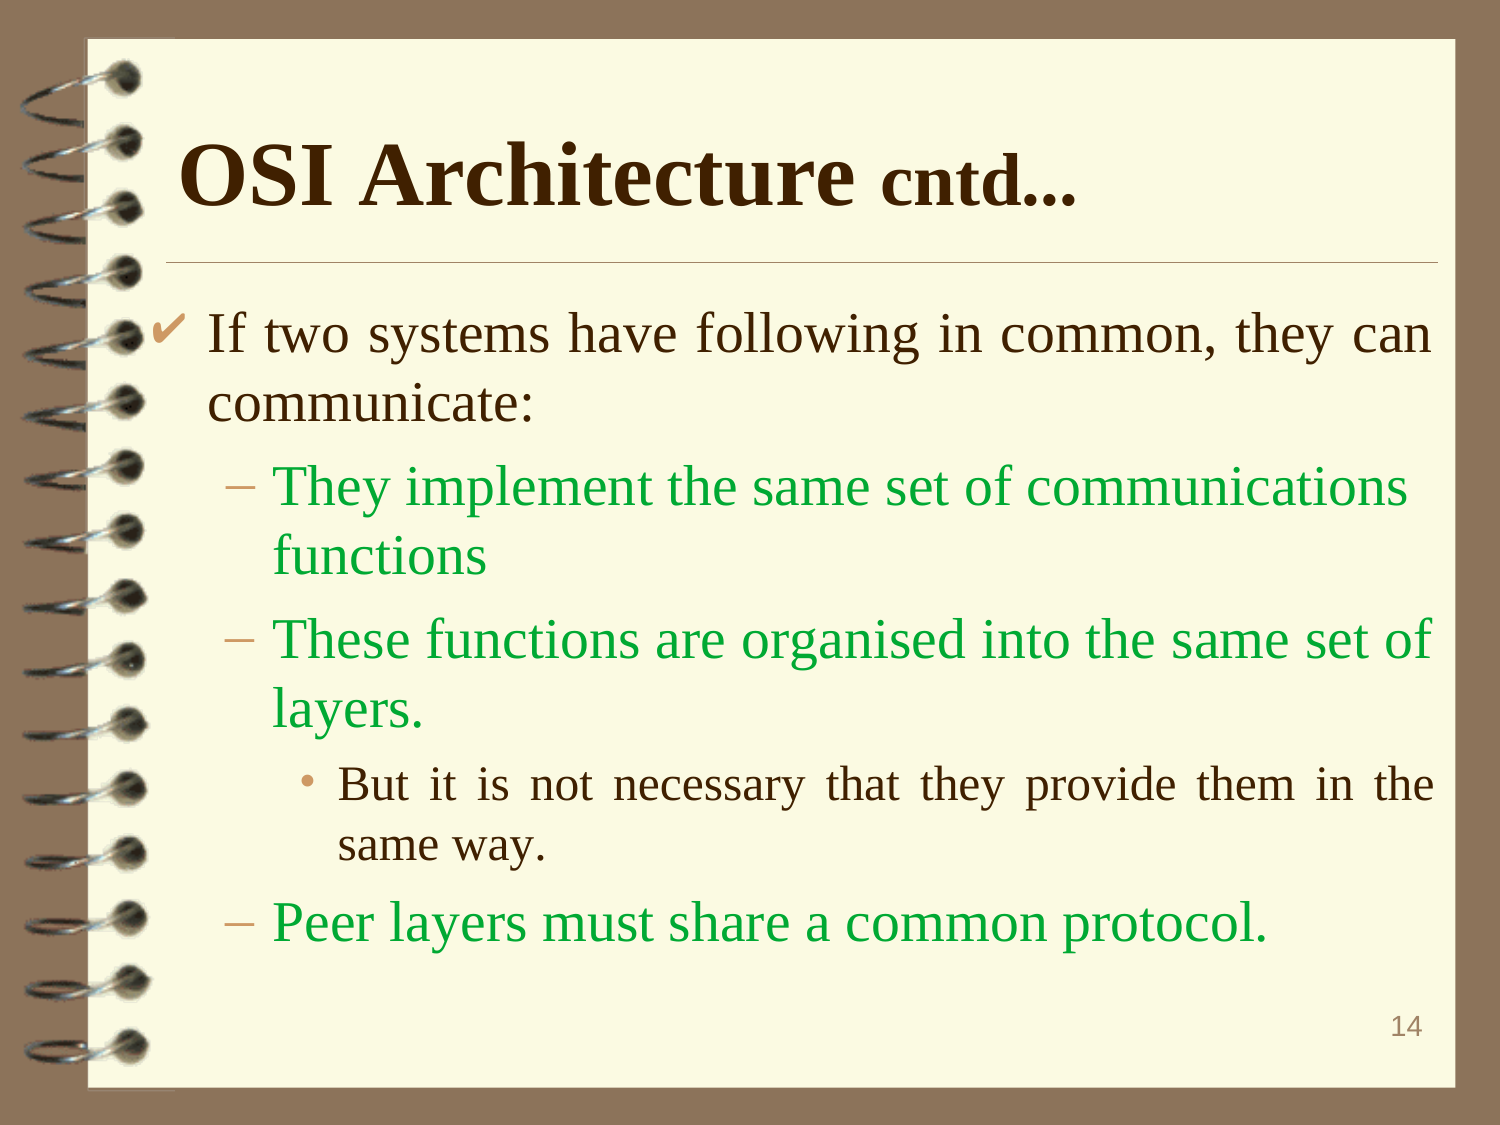

# OSI Architecture cntd...
If two systems have following in common, they can communicate:
They implement the same set of communications functions
These functions are organised into the same set of layers.
But it is not necessary that they provide them in the same way.
Peer layers must share a common protocol.
14